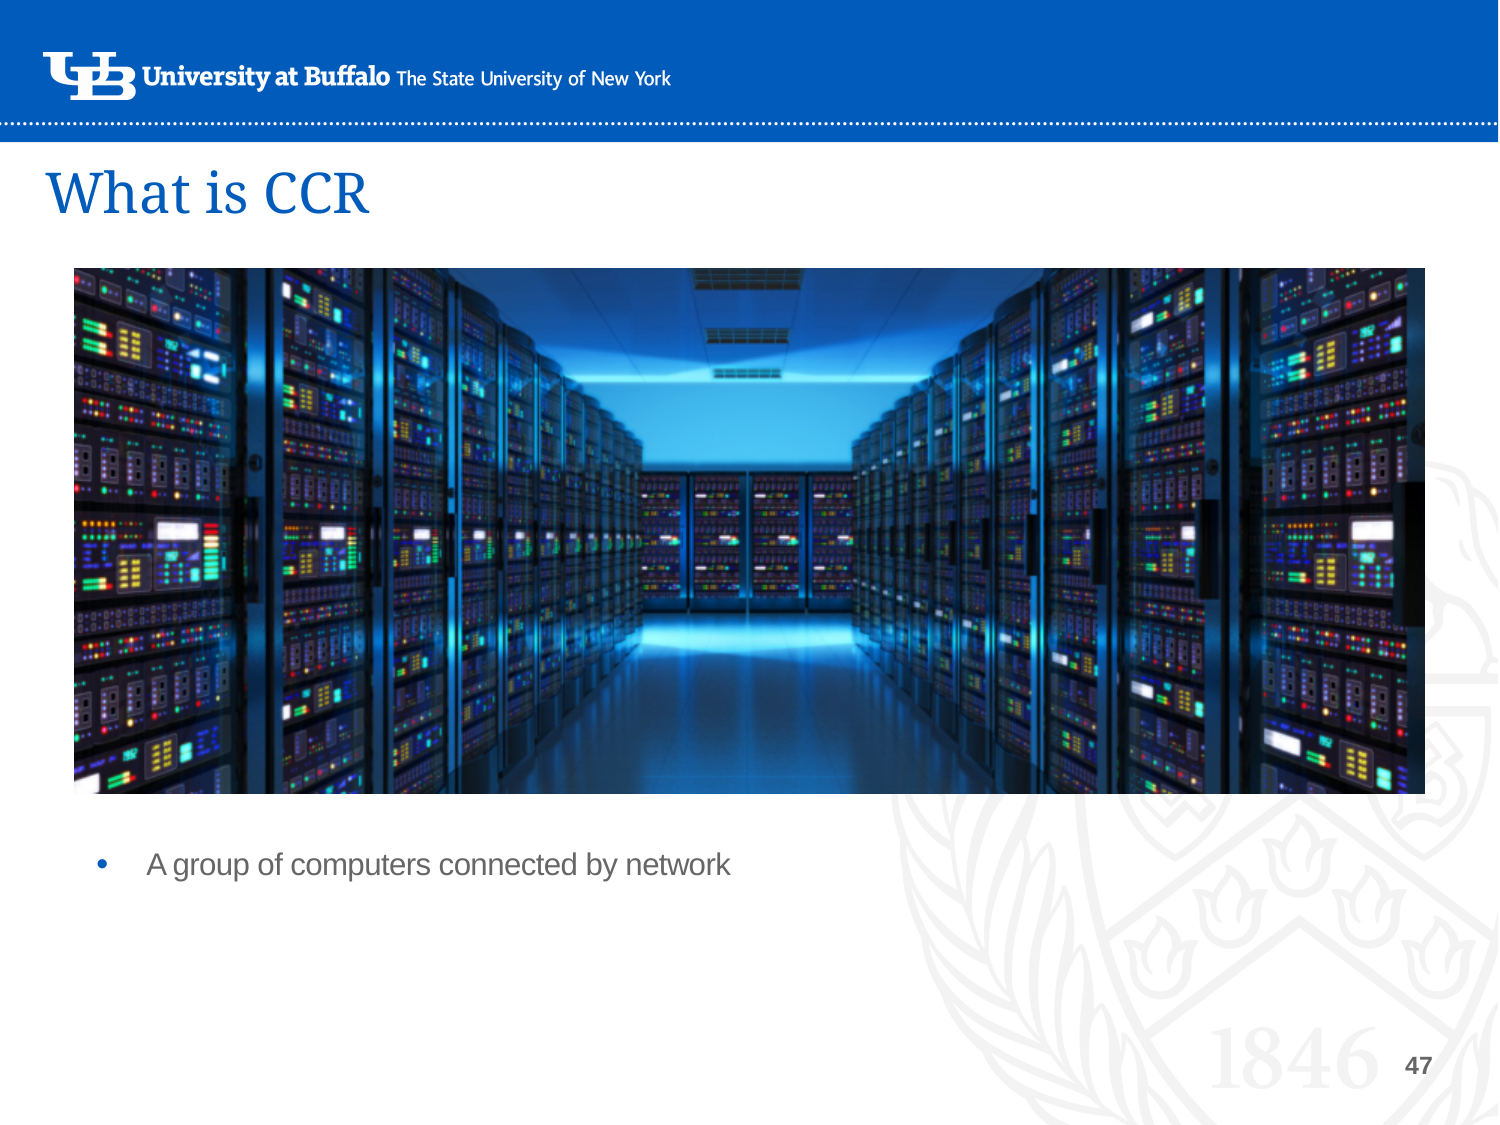

# What is CCR
A group of computers connected by network